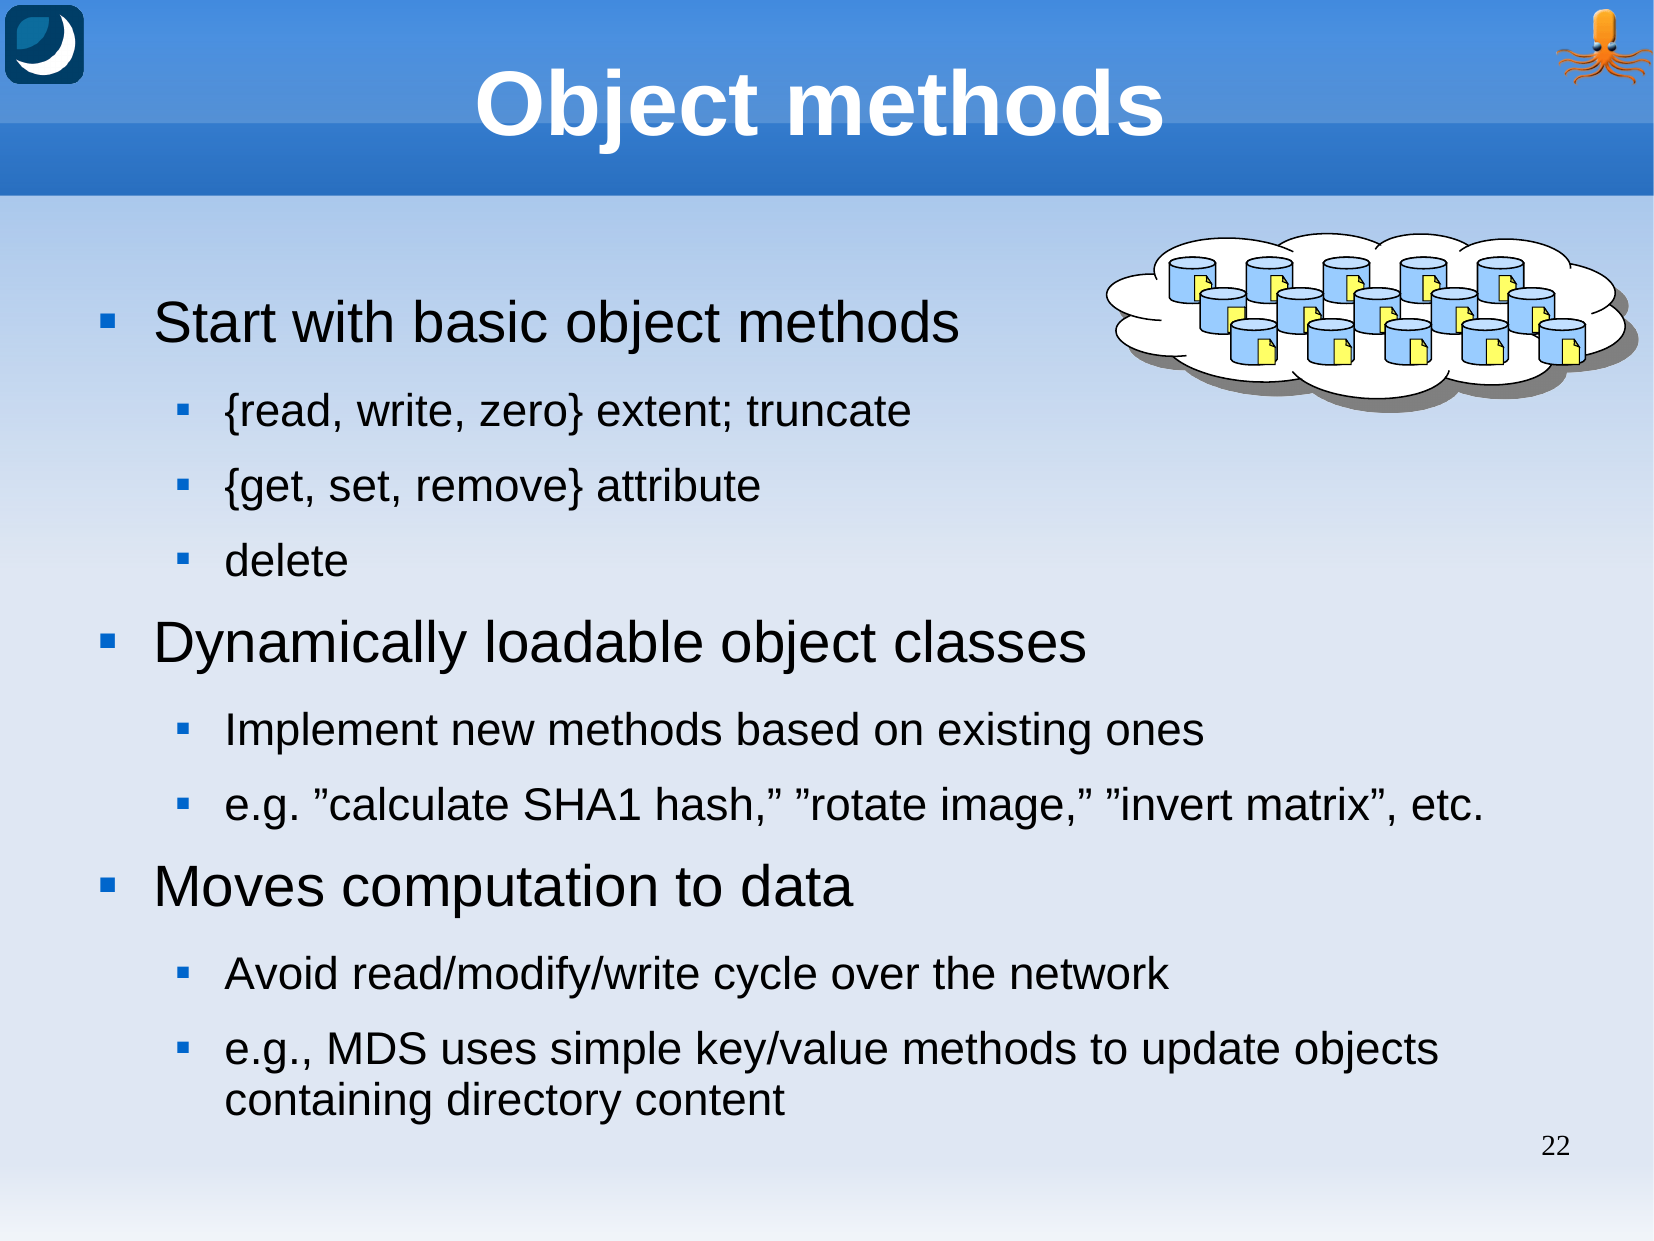

# Object methods
Start with basic object methods
{read, write, zero} extent; truncate
{get, set, remove} attribute
delete
Dynamically loadable object classes
Implement new methods based on existing ones
e.g. ”calculate SHA1 hash,” ”rotate image,” ”invert matrix”, etc.
Moves computation to data
Avoid read/modify/write cycle over the network
e.g., MDS uses simple key/value methods to update objects containing directory content
22